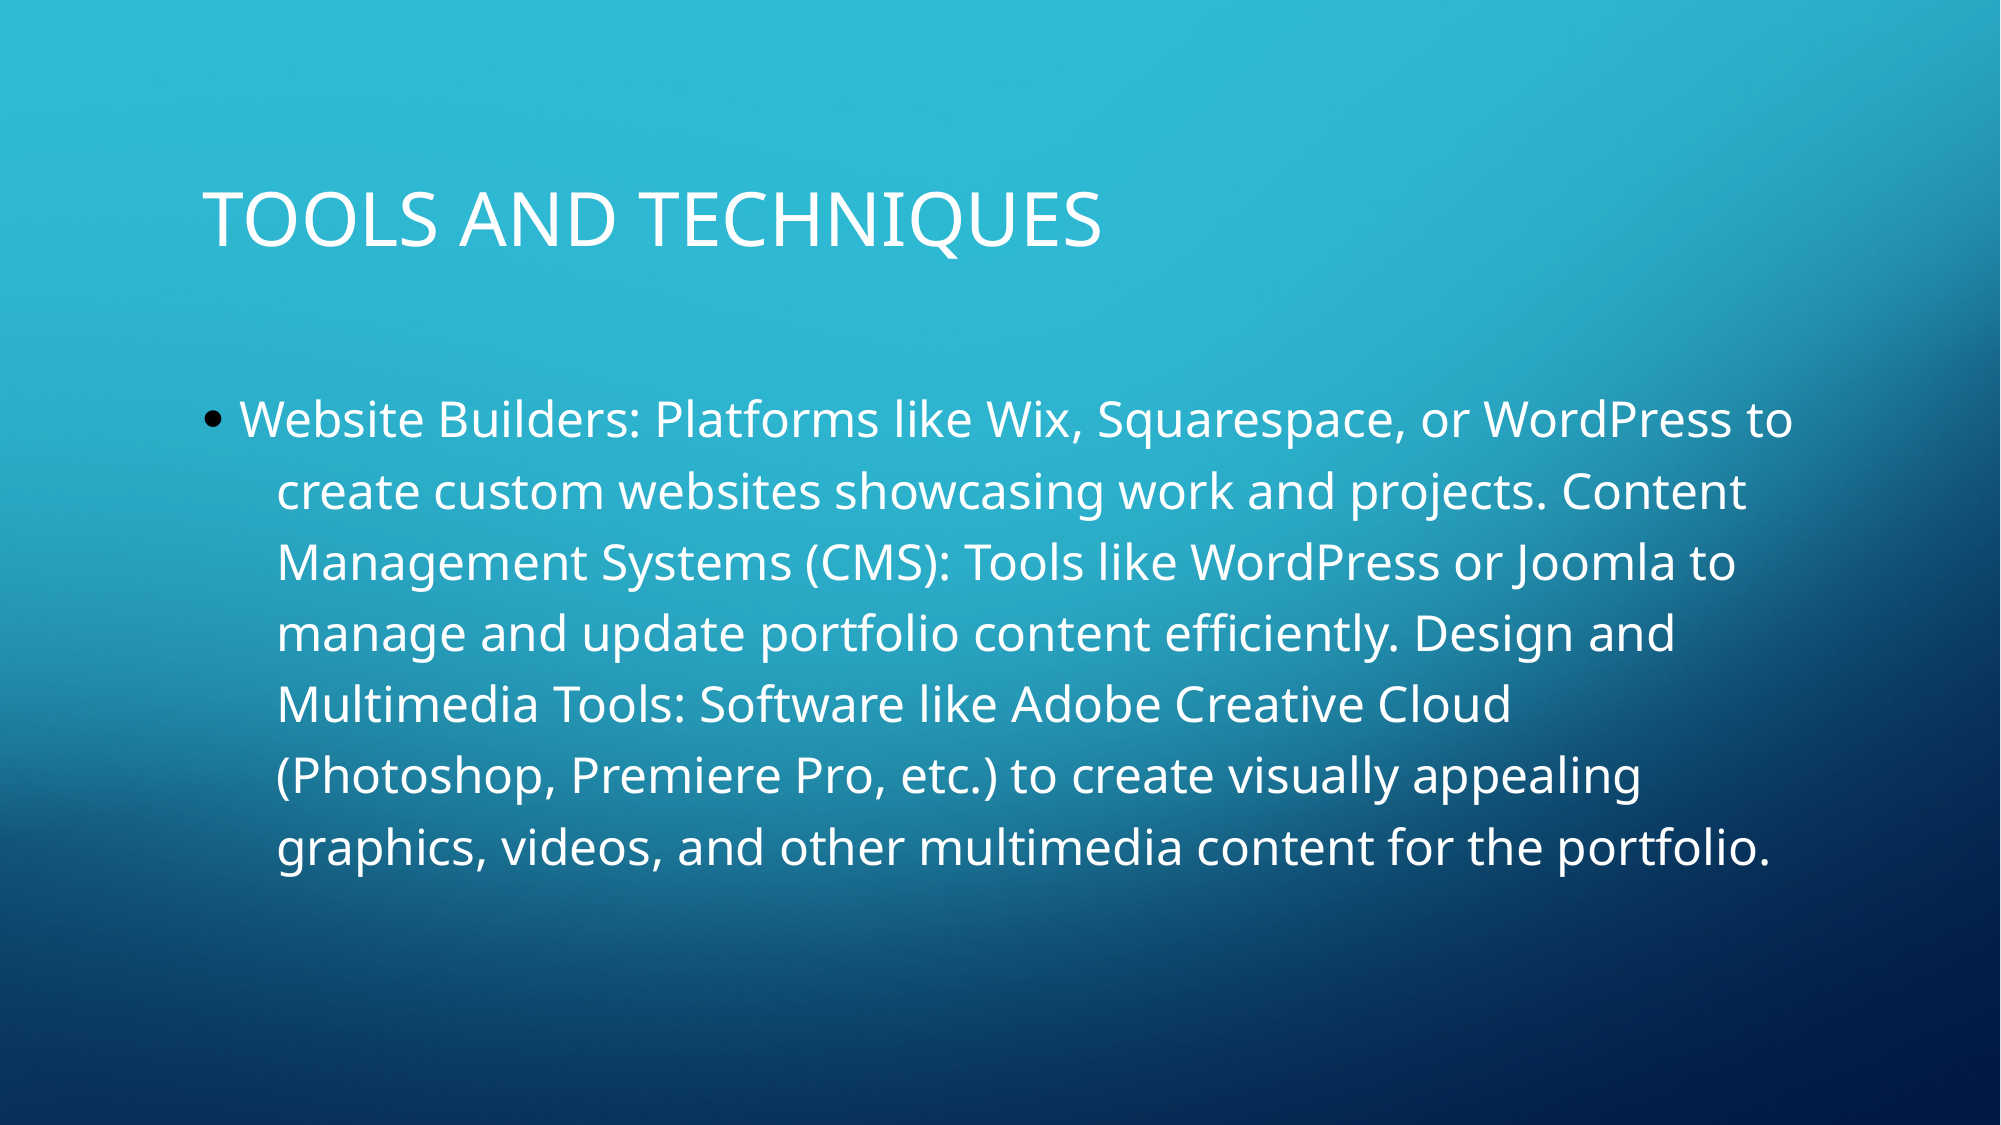

# Tools and techniques
Website Builders: Platforms like Wix, Squarespace, or WordPress to create custom websites showcasing work and projects. Content Management Systems (CMS): Tools like WordPress or Joomla to manage and update portfolio content efficiently. Design and Multimedia Tools: Software like Adobe Creative Cloud (Photoshop, Premiere Pro, etc.) to create visually appealing graphics, videos, and other multimedia content for the portfolio.